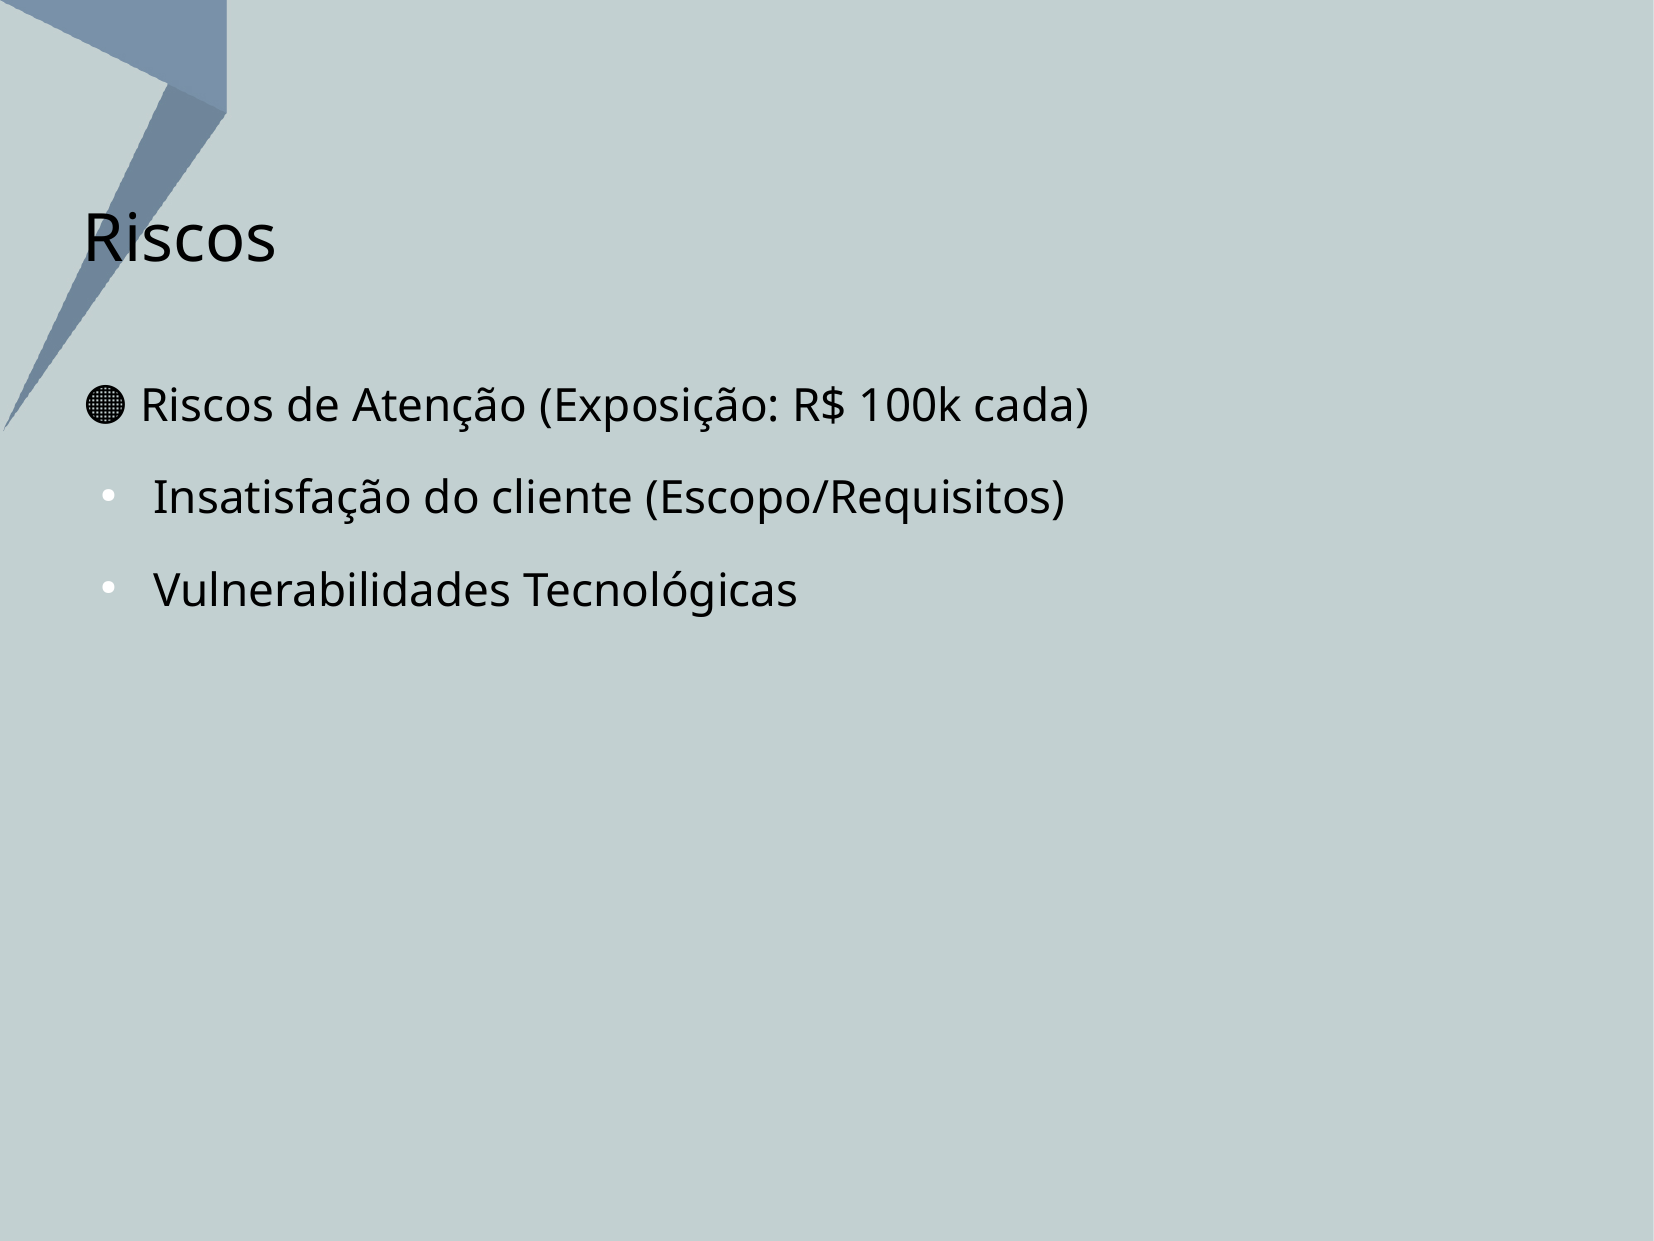

# Riscos
🟠 Riscos de Atenção (Exposição: R$ 100k cada)
Insatisfação do cliente (Escopo/Requisitos)
Vulnerabilidades Tecnológicas